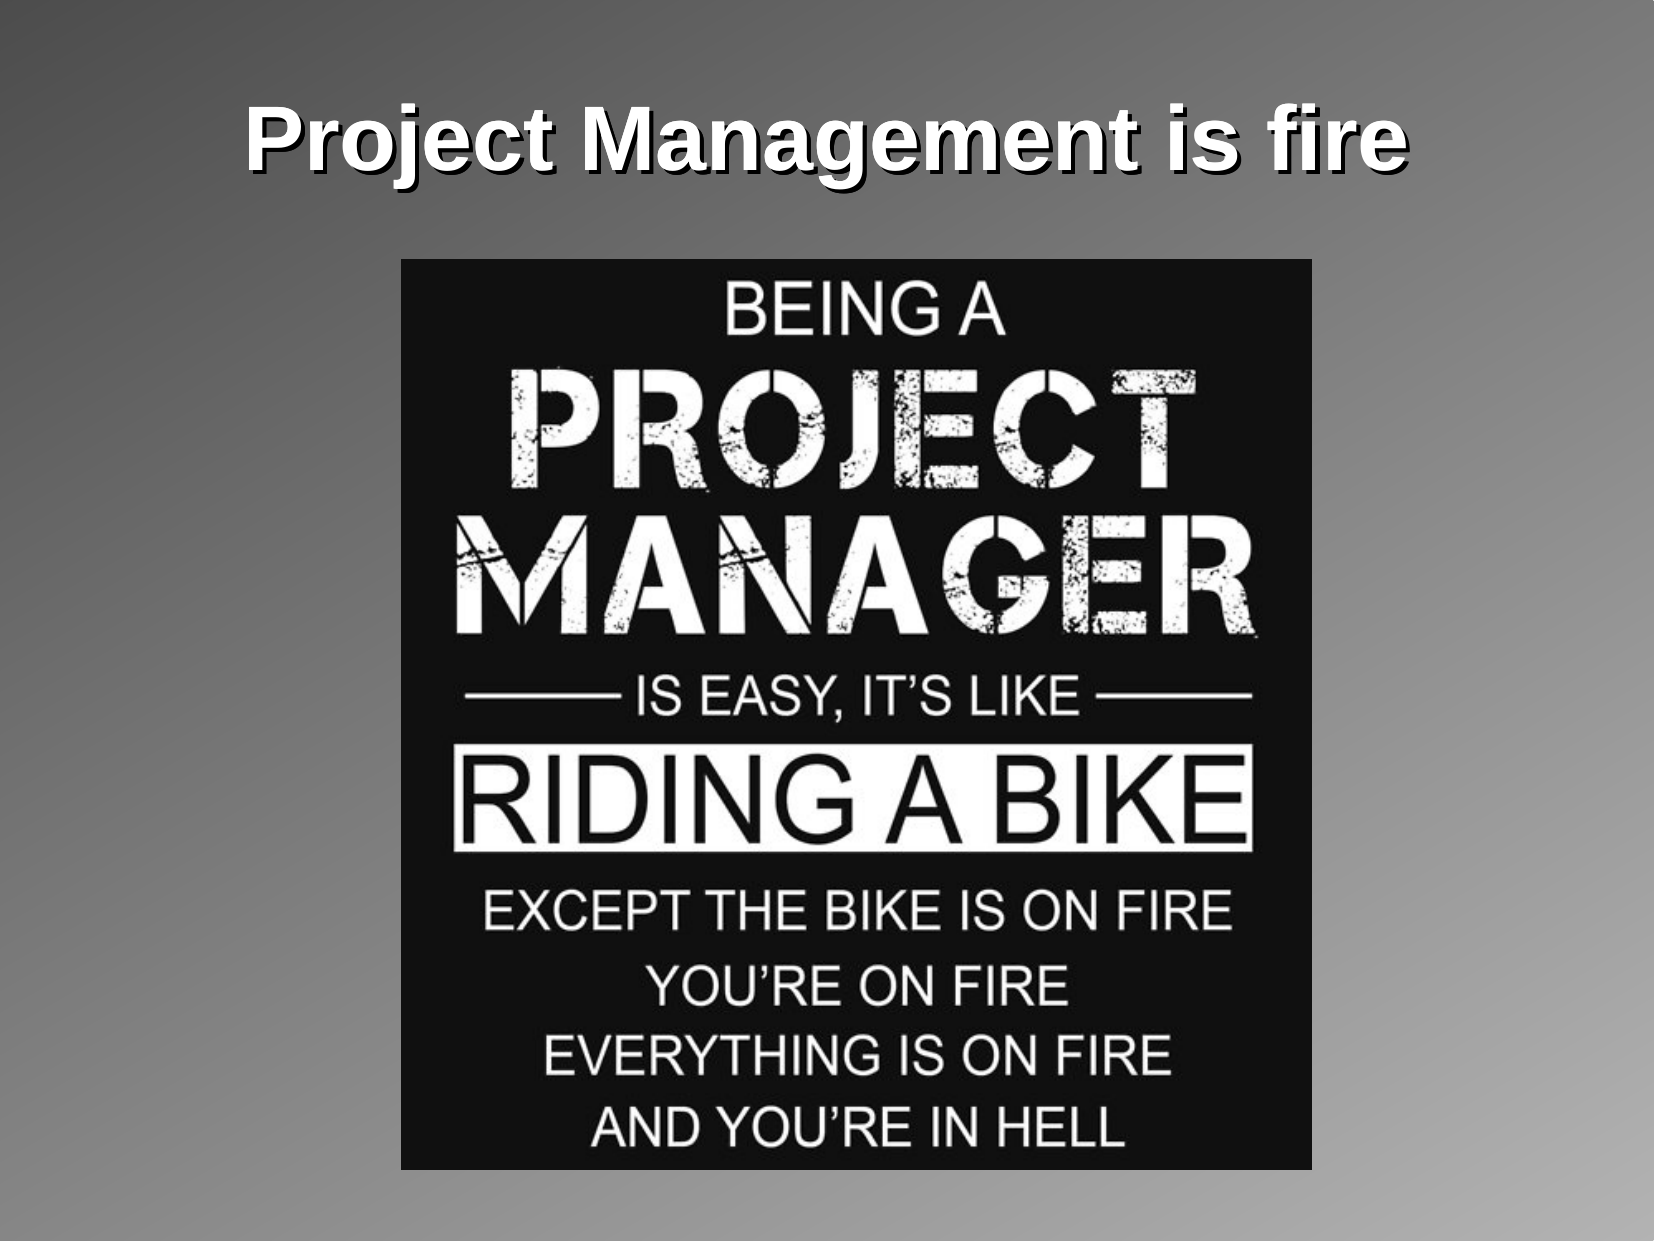

# Project Management is fire
Project Management is fire